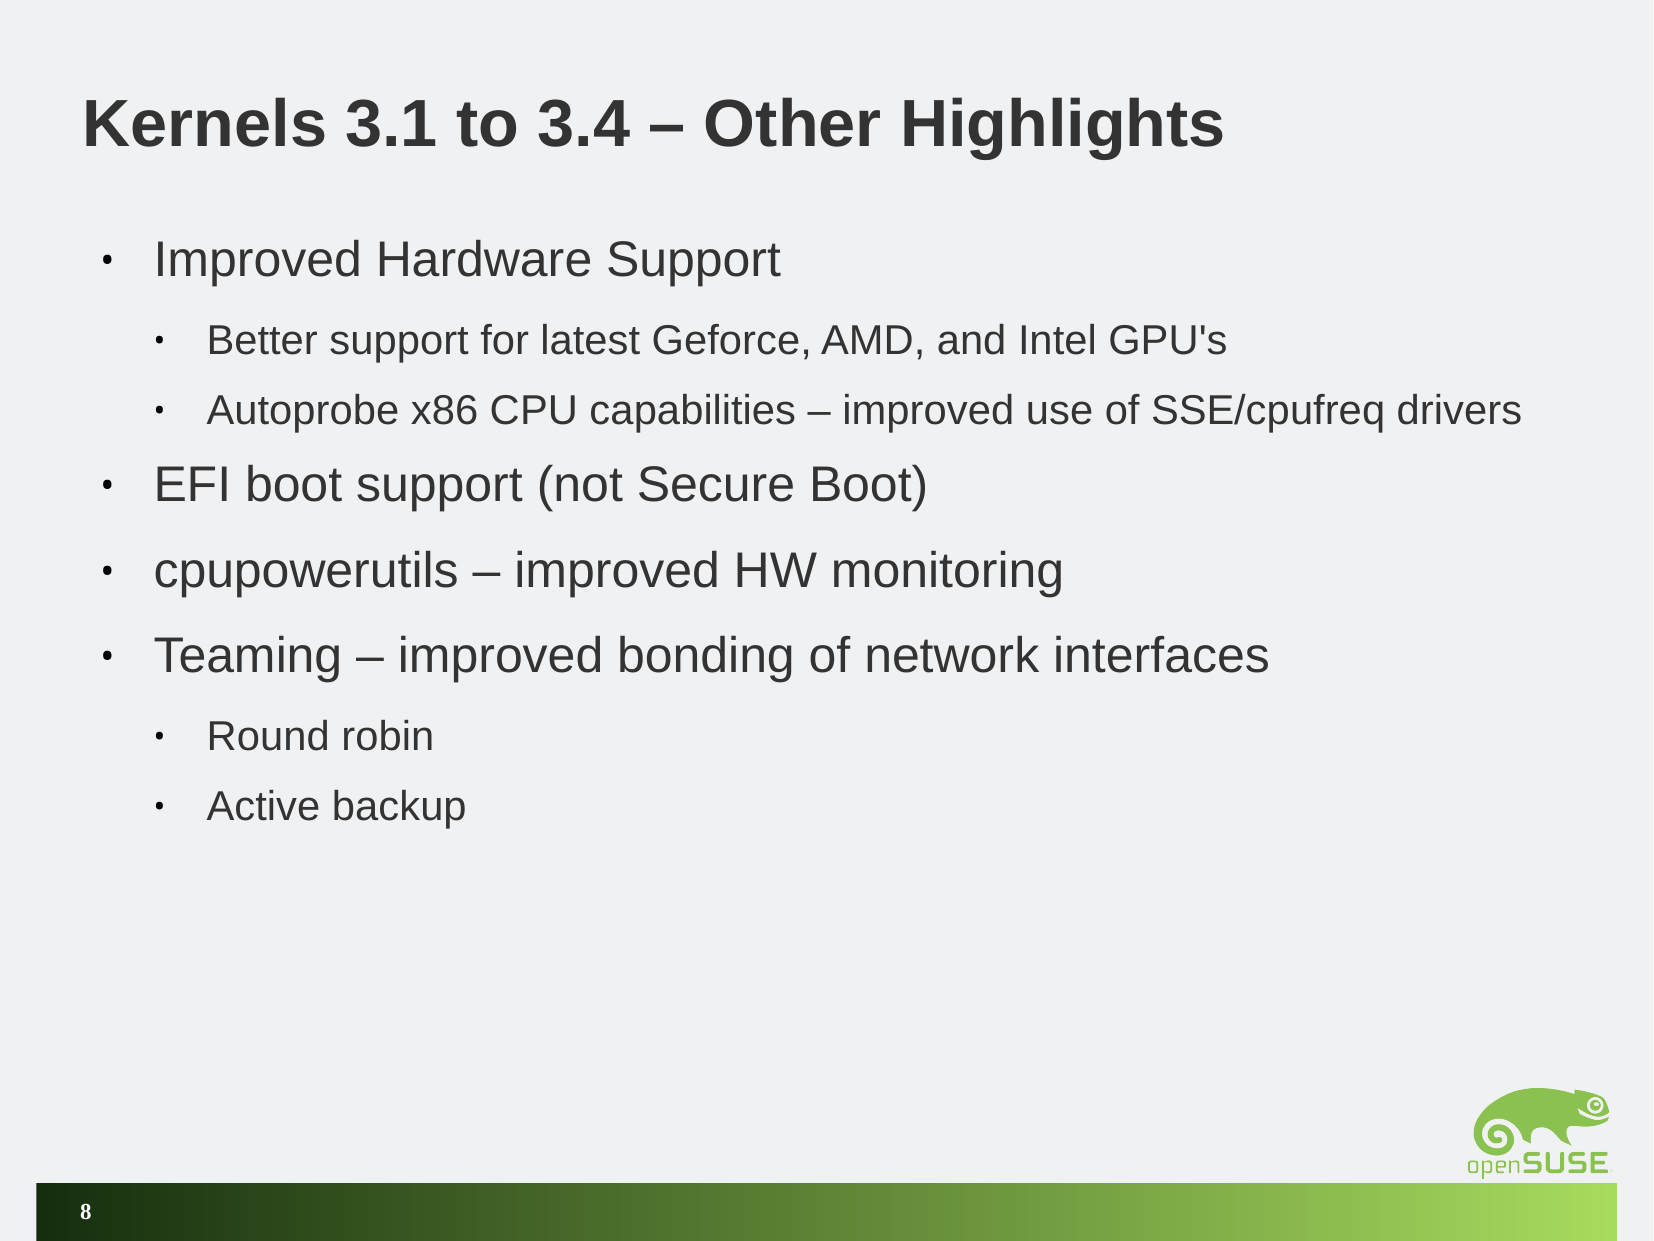

# Kernels 3.1 to 3.4 – Other Highlights
Improved Hardware Support
Better support for latest Geforce, AMD, and Intel GPU's
Autoprobe x86 CPU capabilities – improved use of SSE/cpufreq drivers
EFI boot support (not Secure Boot)
cpupowerutils – improved HW monitoring
Teaming – improved bonding of network interfaces
Round robin
Active backup
8